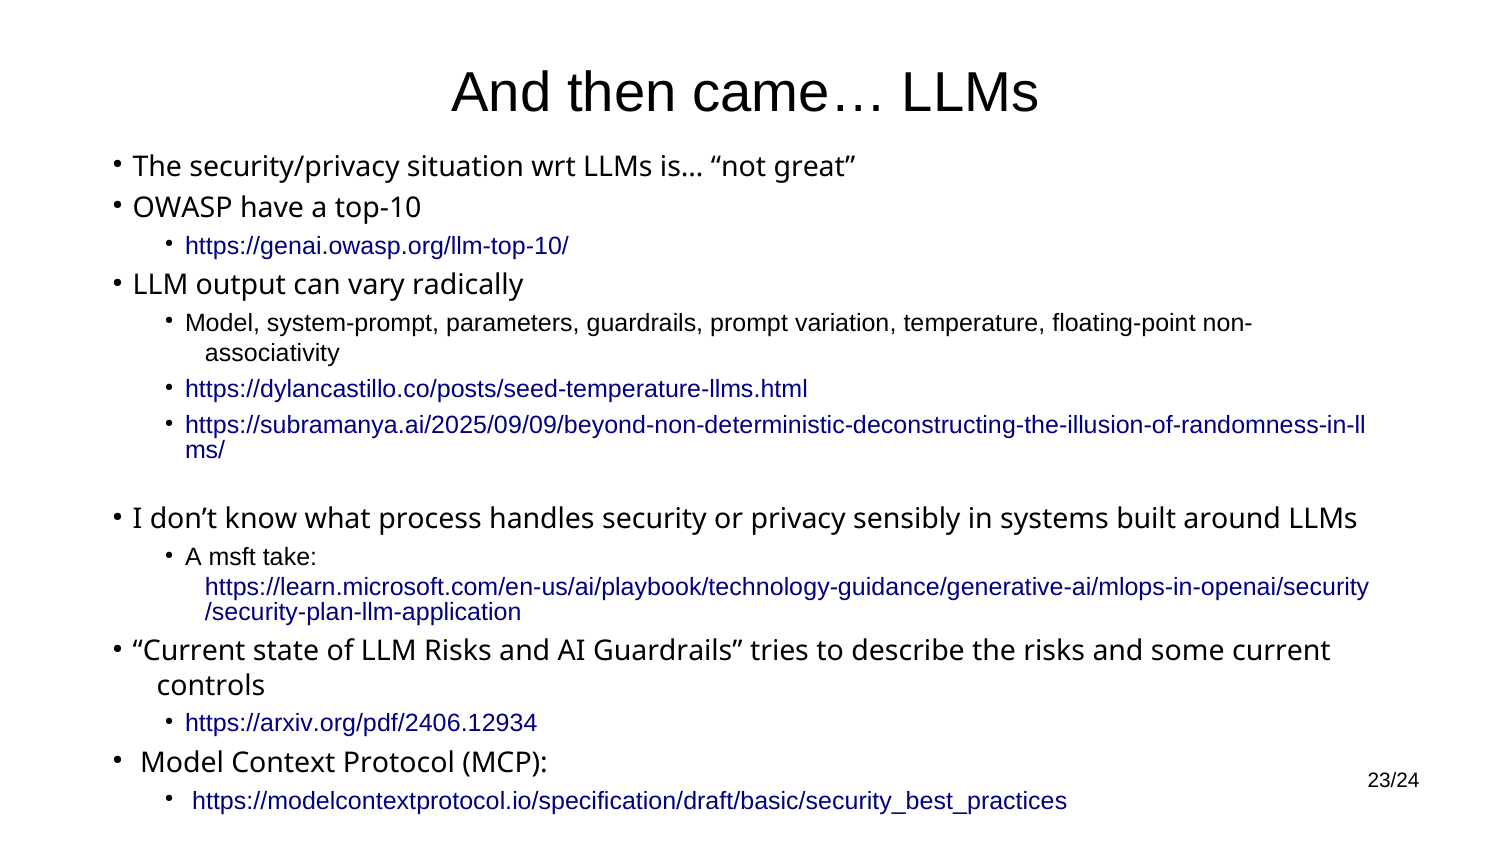

# And then came… LLMs
The security/privacy situation wrt LLMs is… “not great”
OWASP have a top-10
https://genai.owasp.org/llm-top-10/
LLM output can vary radically
Model, system-prompt, parameters, guardrails, prompt variation, temperature, floating-point non-associativity
https://dylancastillo.co/posts/seed-temperature-llms.html
https://subramanya.ai/2025/09/09/beyond-non-deterministic-deconstructing-the-illusion-of-randomness-in-llms/
I don’t know what process handles security or privacy sensibly in systems built around LLMs
A msft take: https://learn.microsoft.com/en-us/ai/playbook/technology-guidance/generative-ai/mlops-in-openai/security/security-plan-llm-application
“Current state of LLM Risks and AI Guardrails” tries to describe the risks and some current controls
https://arxiv.org/pdf/2406.12934
 Model Context Protocol (MCP):
 https://modelcontextprotocol.io/specification/draft/basic/security_best_practices